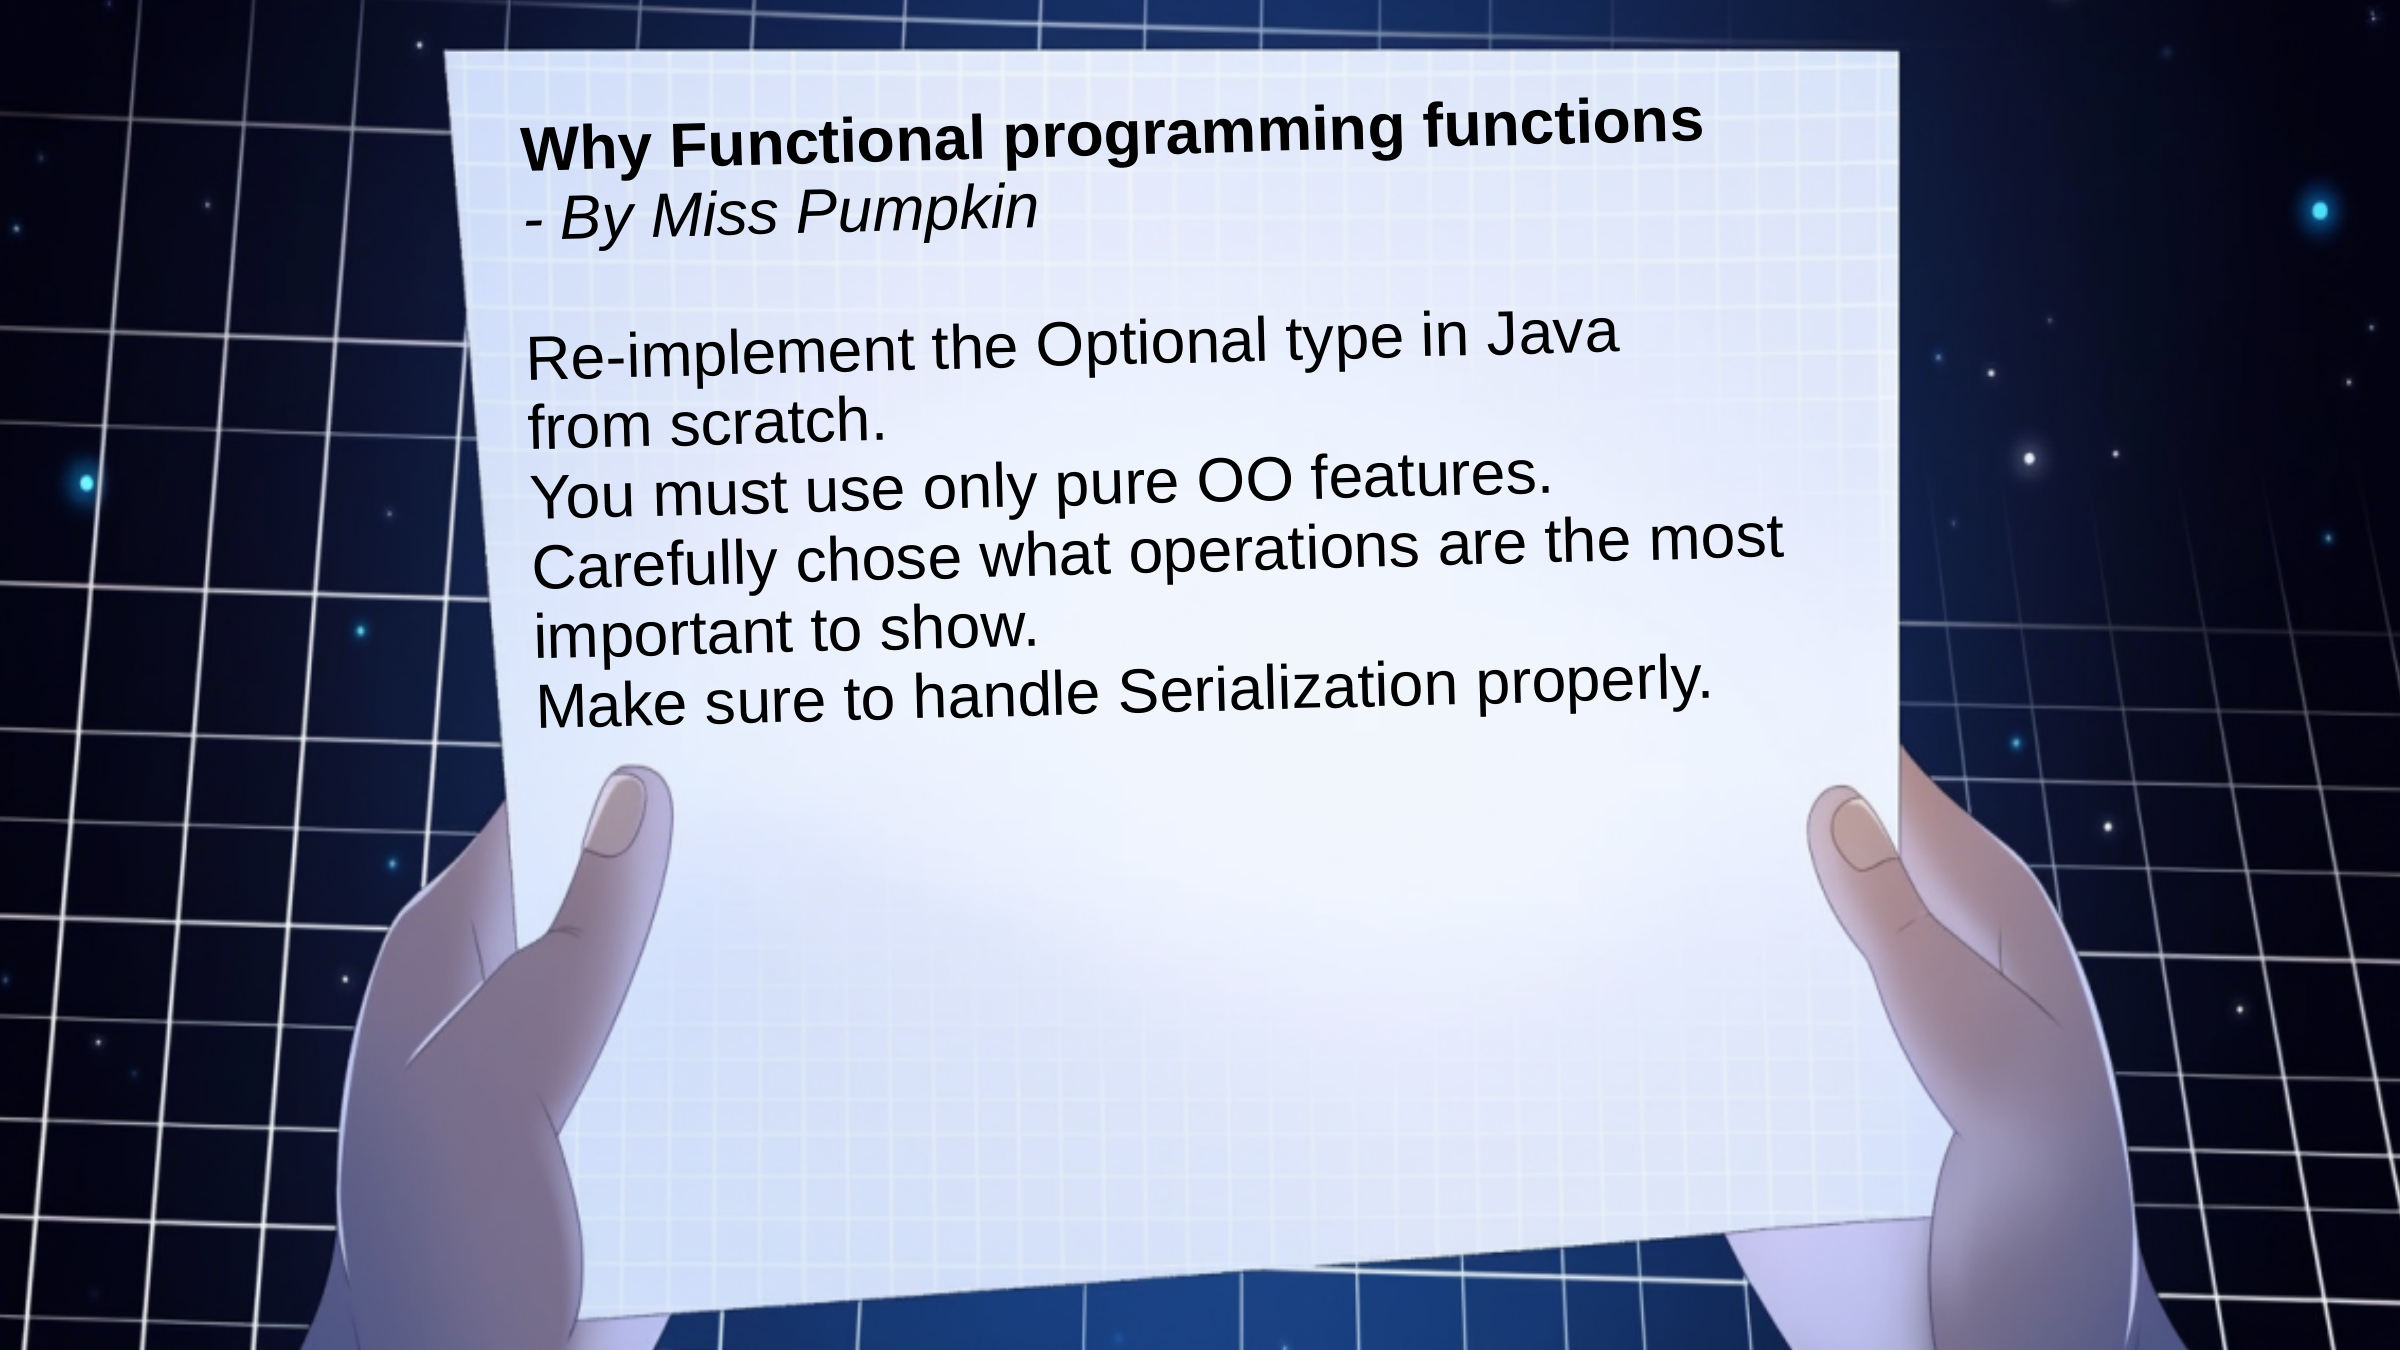

Why Functional programming functions
- By Miss Pumpkin
Re-implement the Optional type in Java
from scratch.
You must use only pure OO features.
Carefully chose what operations are the most
important to show.
Make sure to handle Serialization properly.